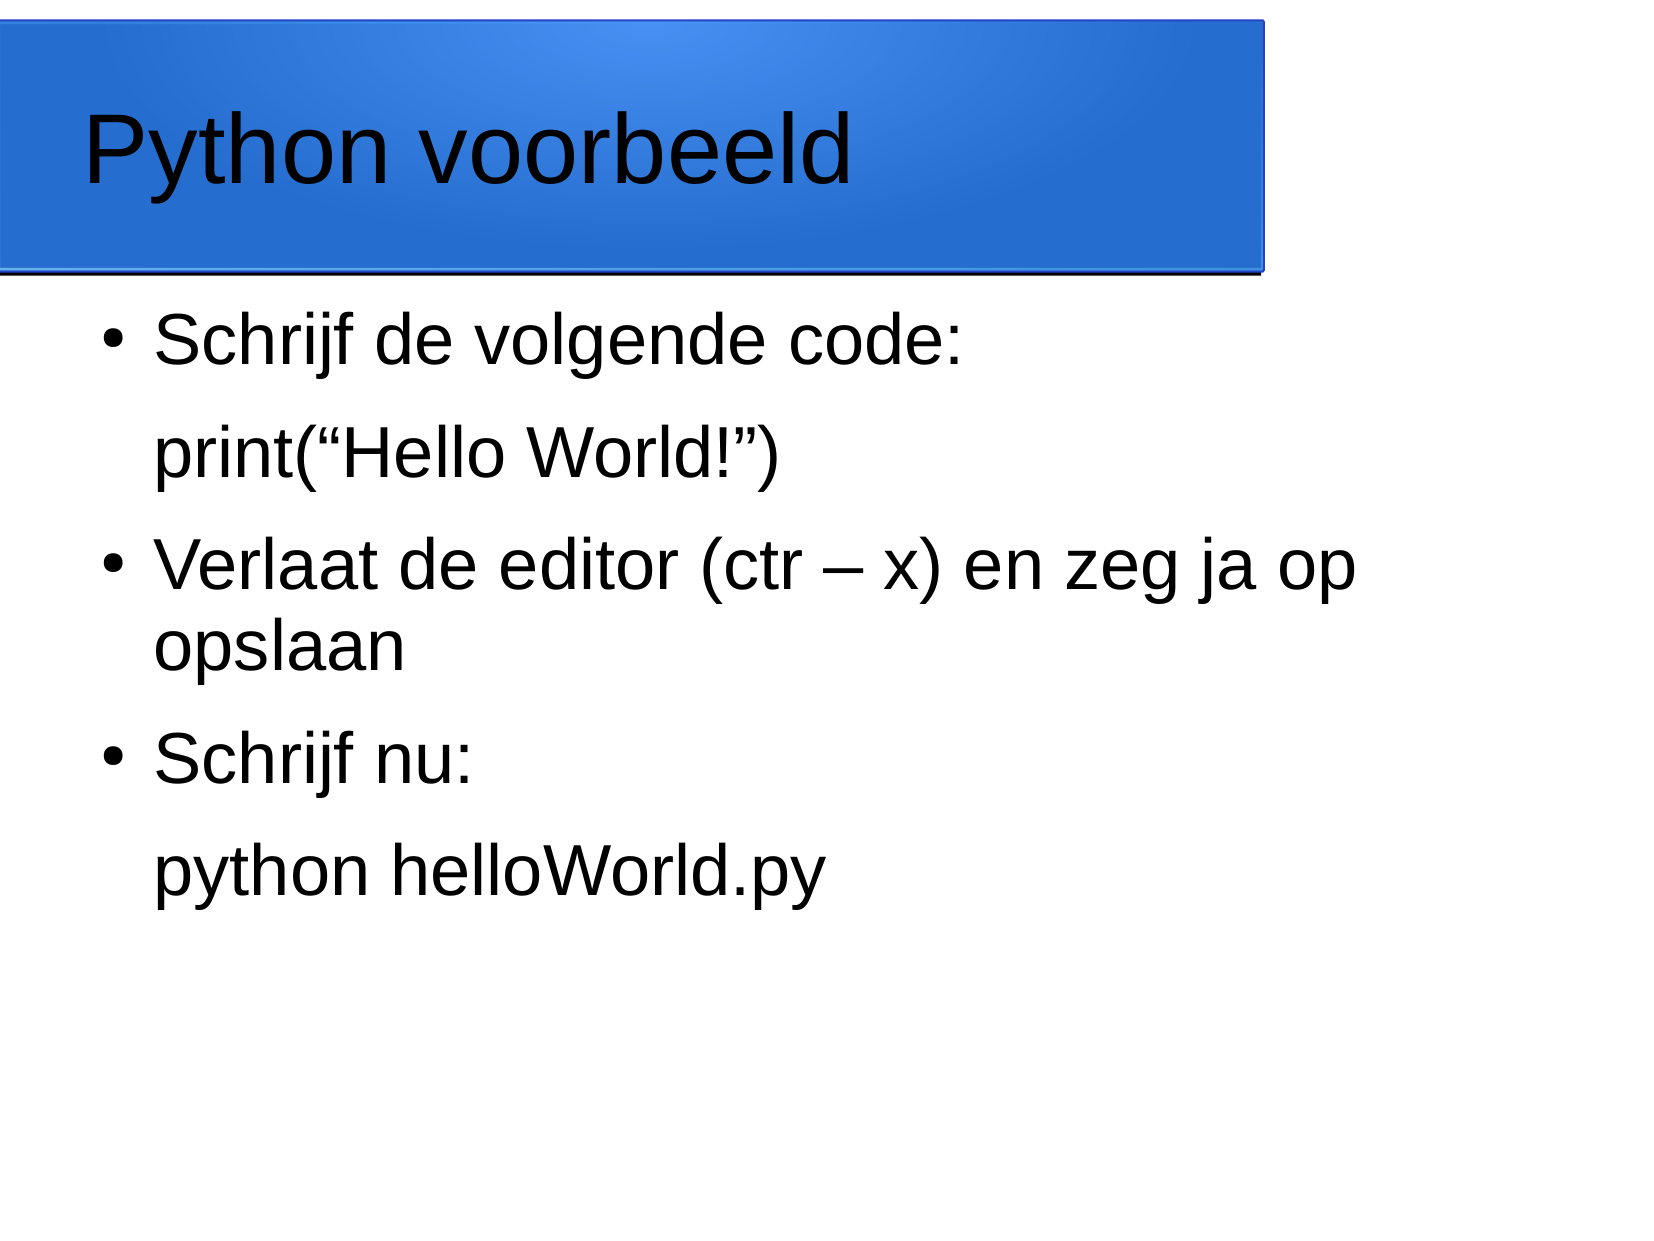

# Python voorbeeld
Schrijf de volgende code:
print(“Hello World!”)
Verlaat de editor (ctr – x) en zeg ja op opslaan
Schrijf nu:
python helloWorld.py